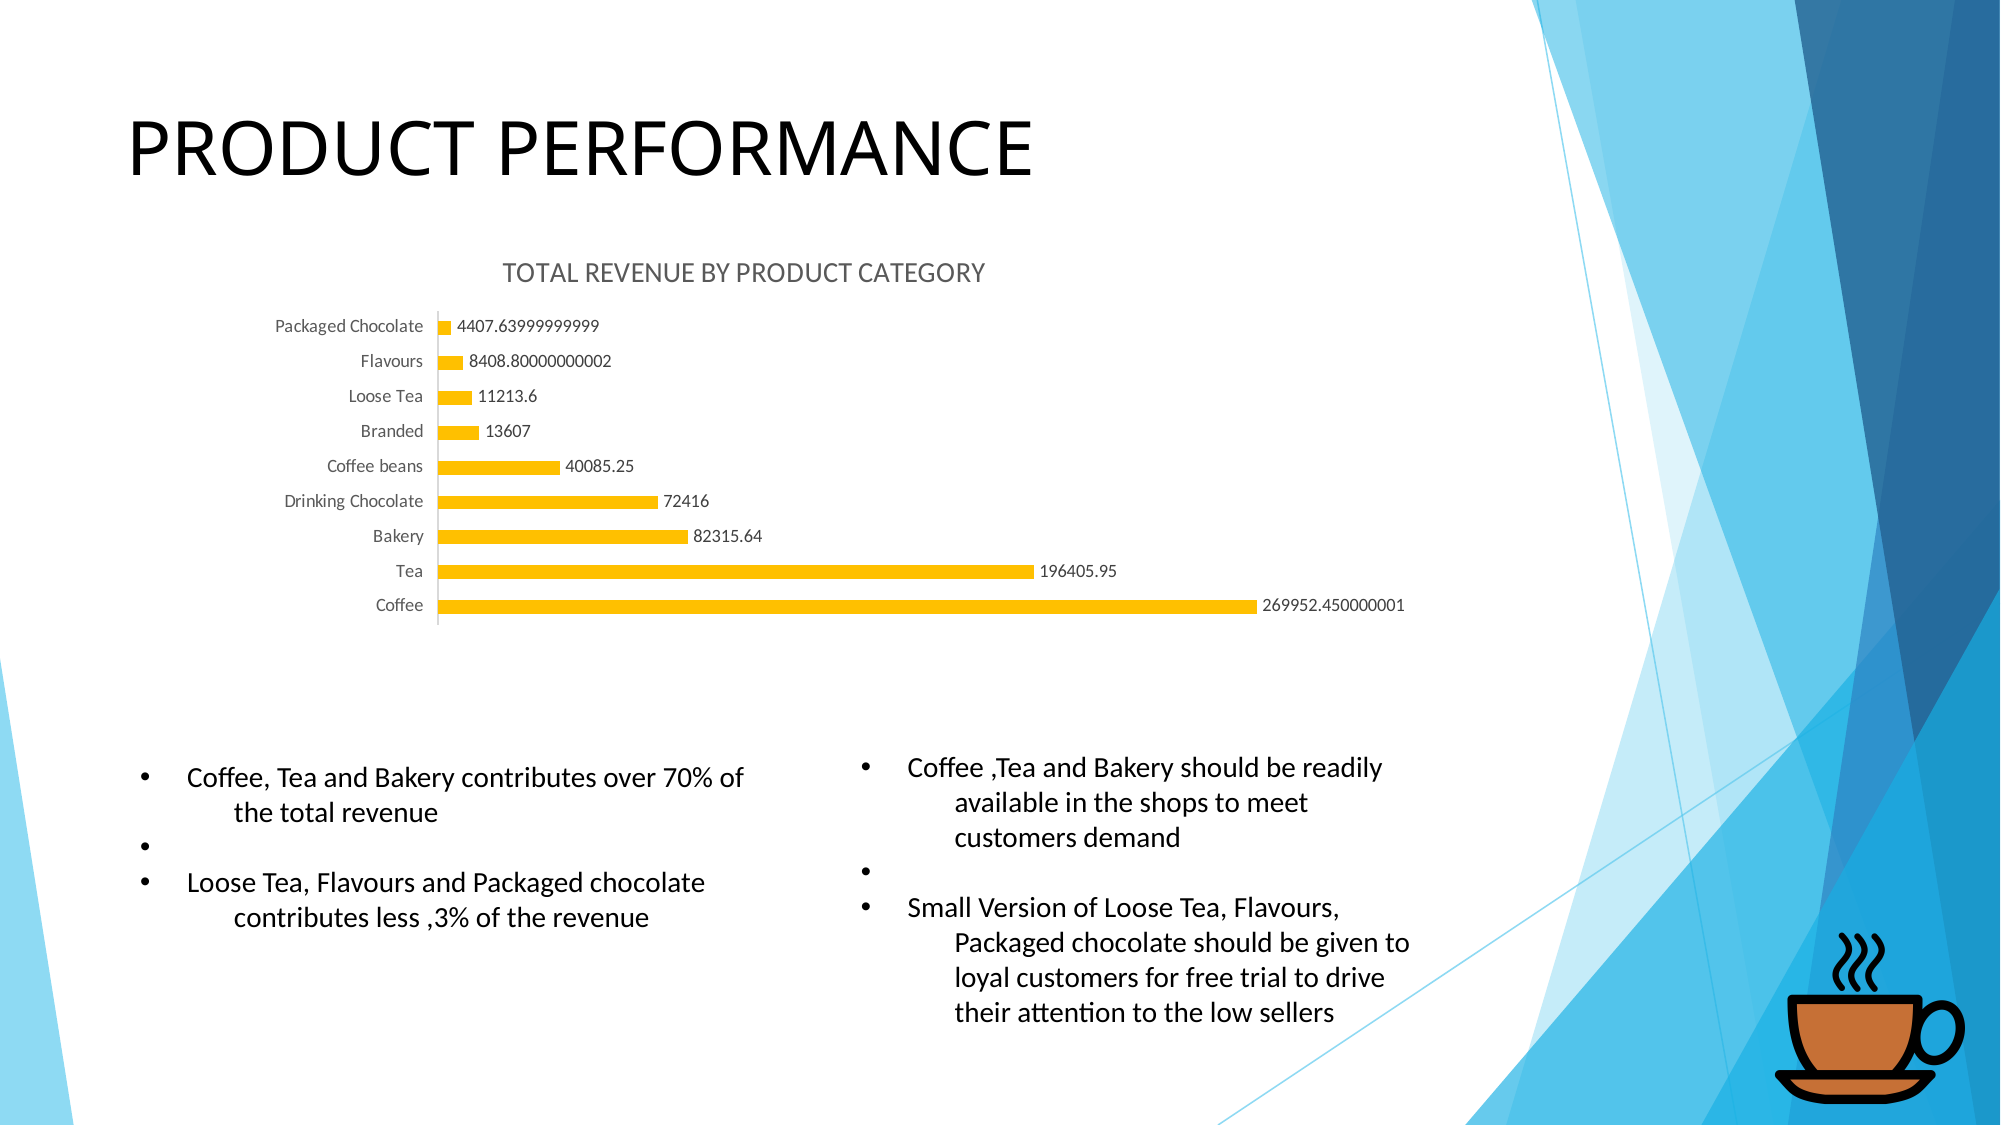

# PRODUCT PERFORMANCE
### Chart: TOTAL REVENUE BY PRODUCT CATEGORY
| Category | Total |
|---|---|
| Coffee | 269952.450000001 |
| Tea | 196405.95 |
| Bakery | 82315.64 |
| Drinking Chocolate | 72416.0 |
| Coffee beans | 40085.25 |
| Branded | 13607.0 |
| Loose Tea | 11213.6 |
| Flavours | 8408.80000000002 |
| Packaged Chocolate | 4407.63999999999 |Coffee ,Tea and Bakery should be readily available in the shops to meet customers demand
Small Version of Loose Tea, Flavours, Packaged chocolate should be given to loyal customers for free trial to drive their attention to the low sellers
Coffee, Tea and Bakery contributes over 70% of the total revenue
Loose Tea, Flavours and Packaged chocolate contributes less ,3% of the revenue